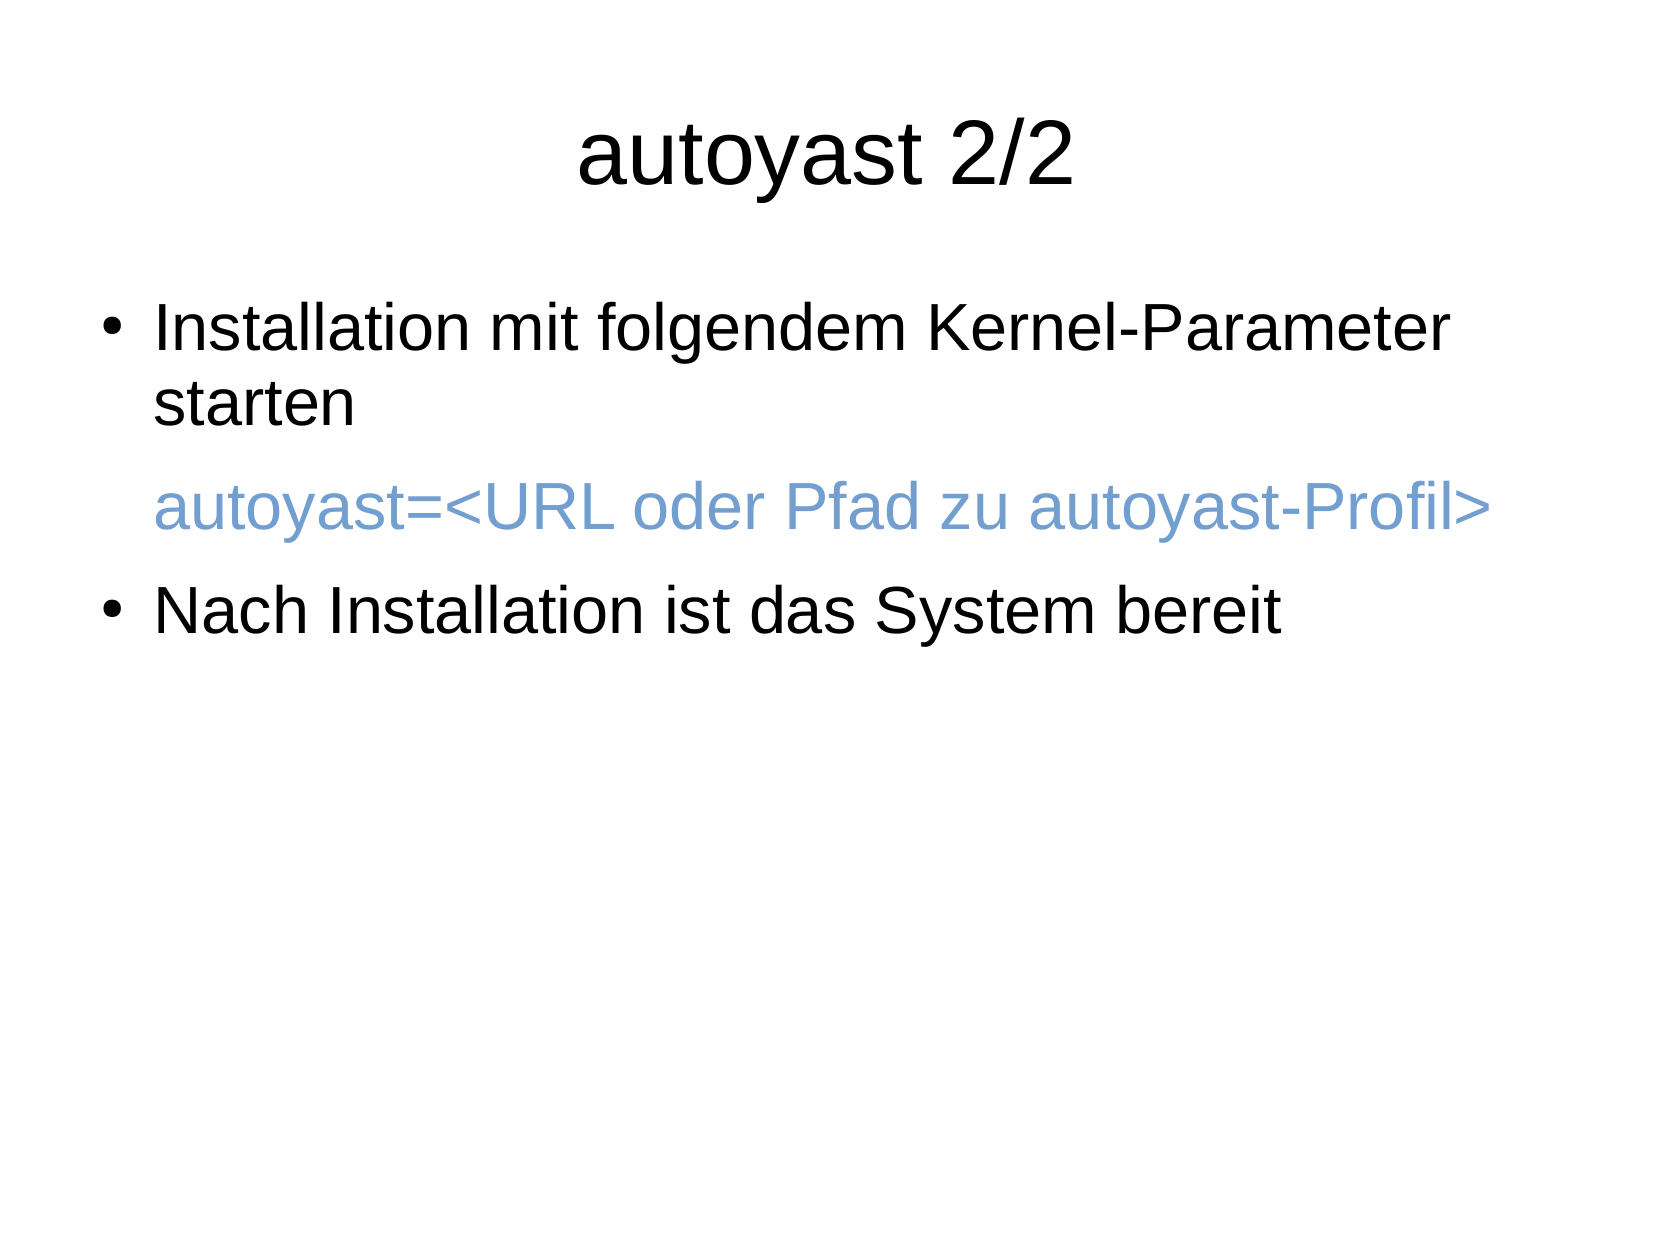

# autoyast 2/2
Installation mit folgendem Kernel-Parameter starten
autoyast=<URL oder Pfad zu autoyast-Profil>
Nach Installation ist das System bereit